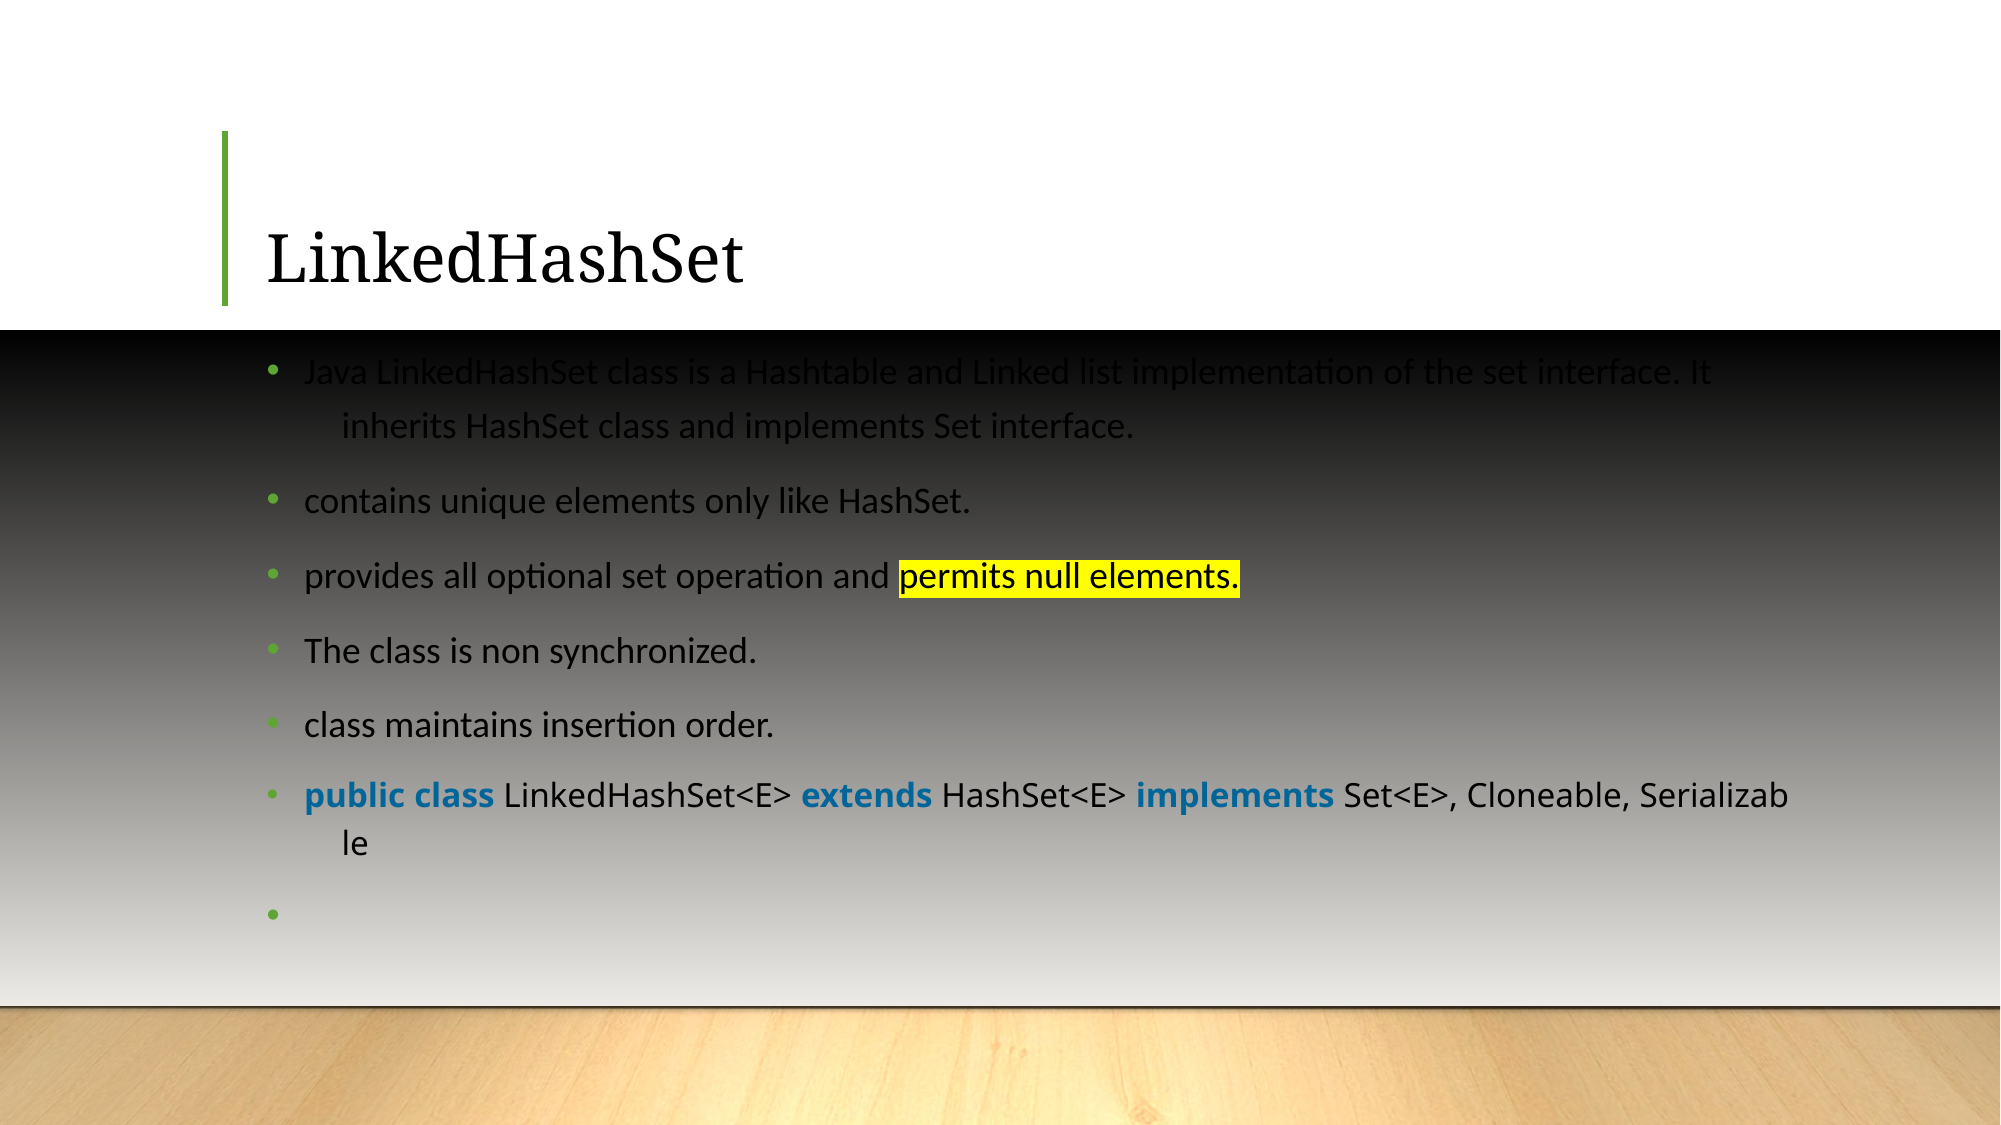

# LinkedHashSet
Java LinkedHashSet class is a Hashtable and Linked list implementation of the set interface. It inherits HashSet class and implements Set interface.
contains unique elements only like HashSet.
provides all optional set operation and permits null elements.
The class is non synchronized.
class maintains insertion order.
public class LinkedHashSet<E> extends HashSet<E> implements Set<E>, Cloneable, Serializable